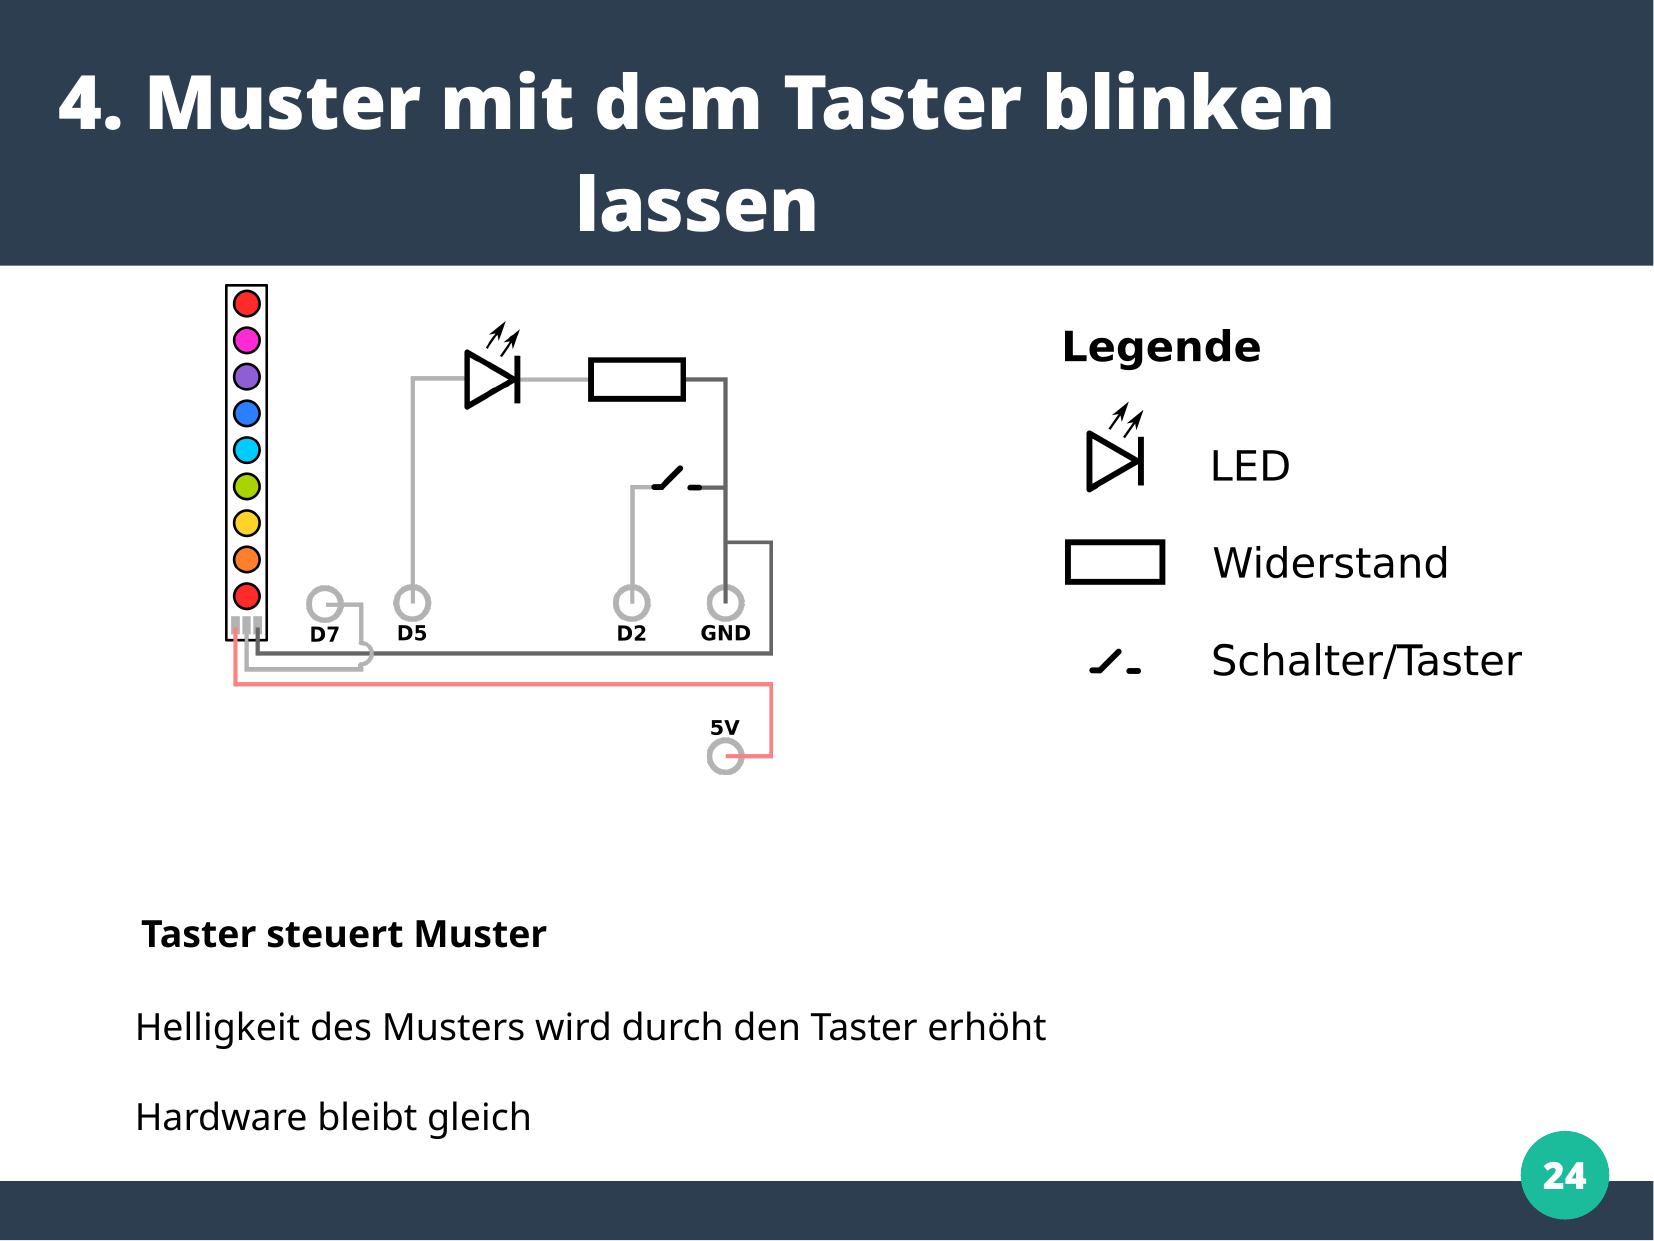

# 4. Muster mit dem Taster blinken lassen
Taster steuert Muster
Helligkeit des Musters wird durch den Taster erhöht
Hardware bleibt gleich
24